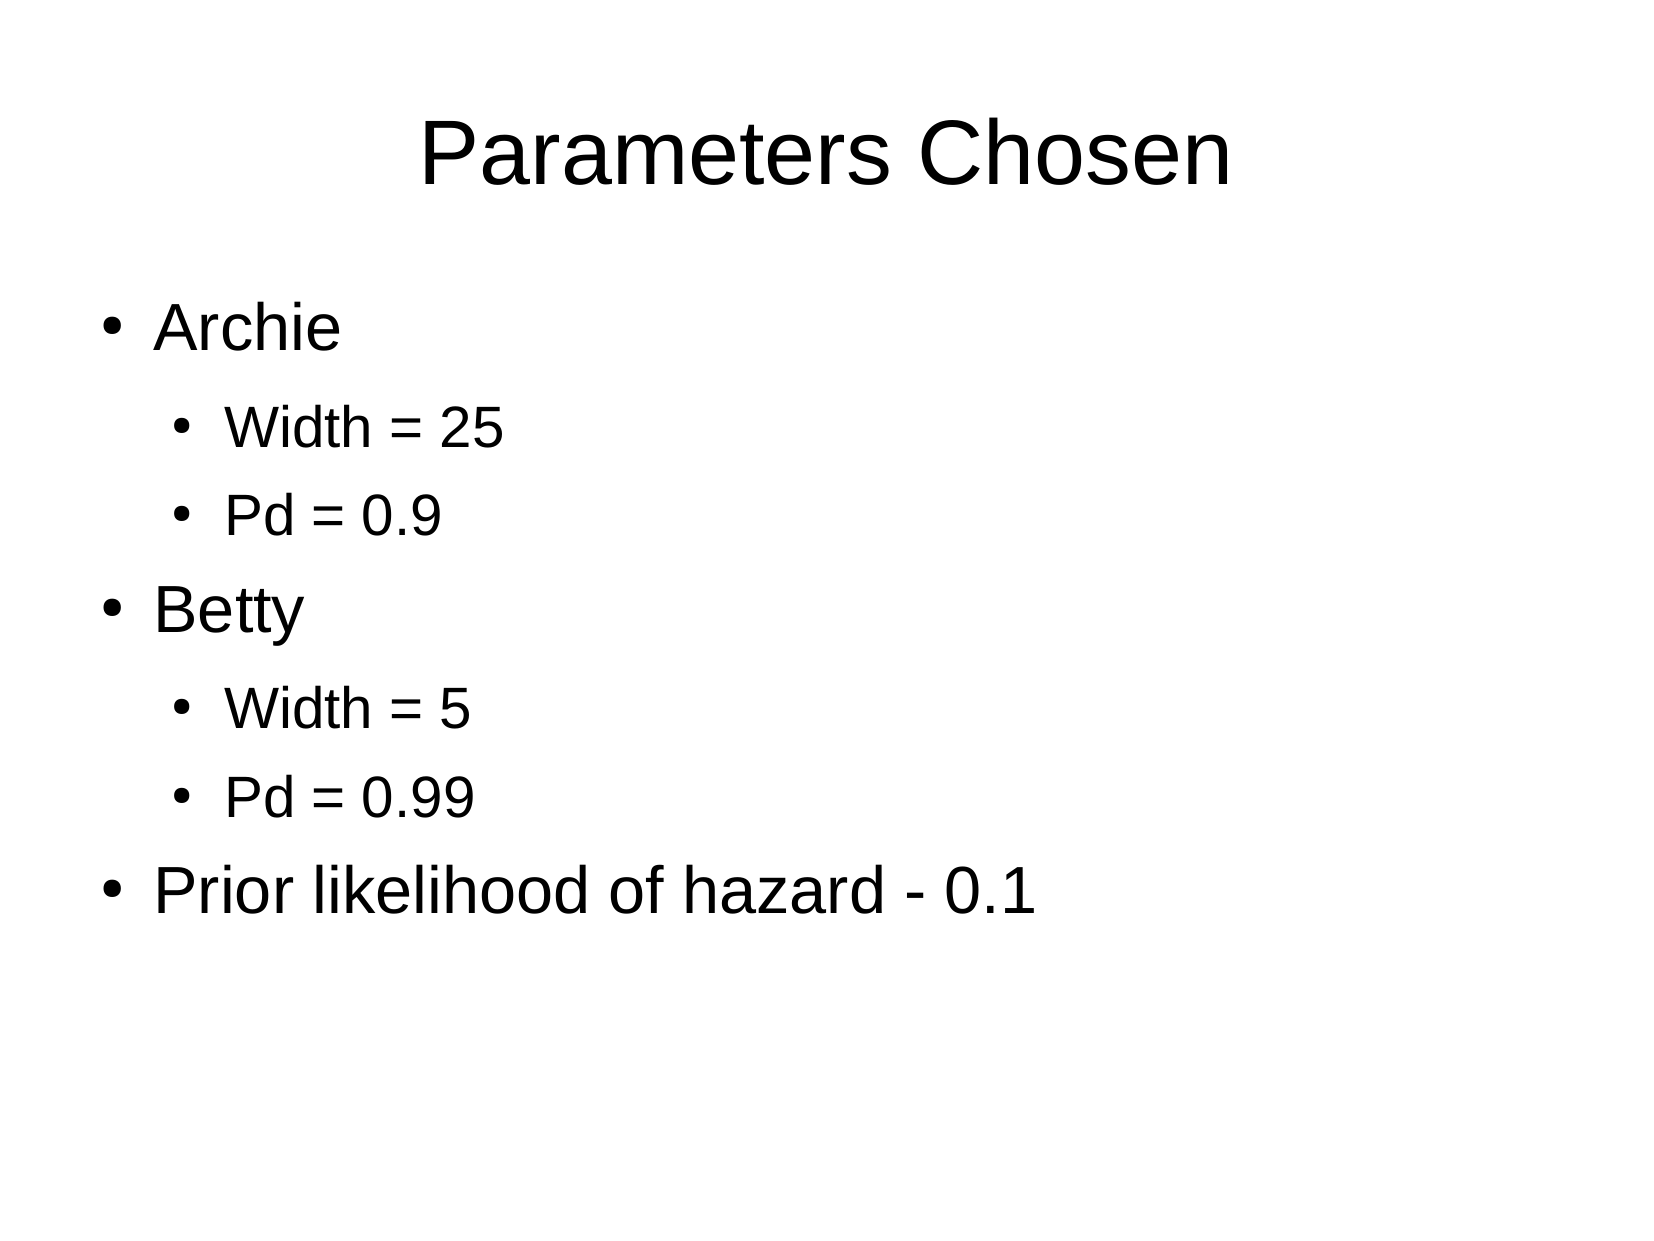

# Parameters Chosen
Archie
Width = 25
Pd = 0.9
Betty
Width = 5
Pd = 0.99
Prior likelihood of hazard - 0.1